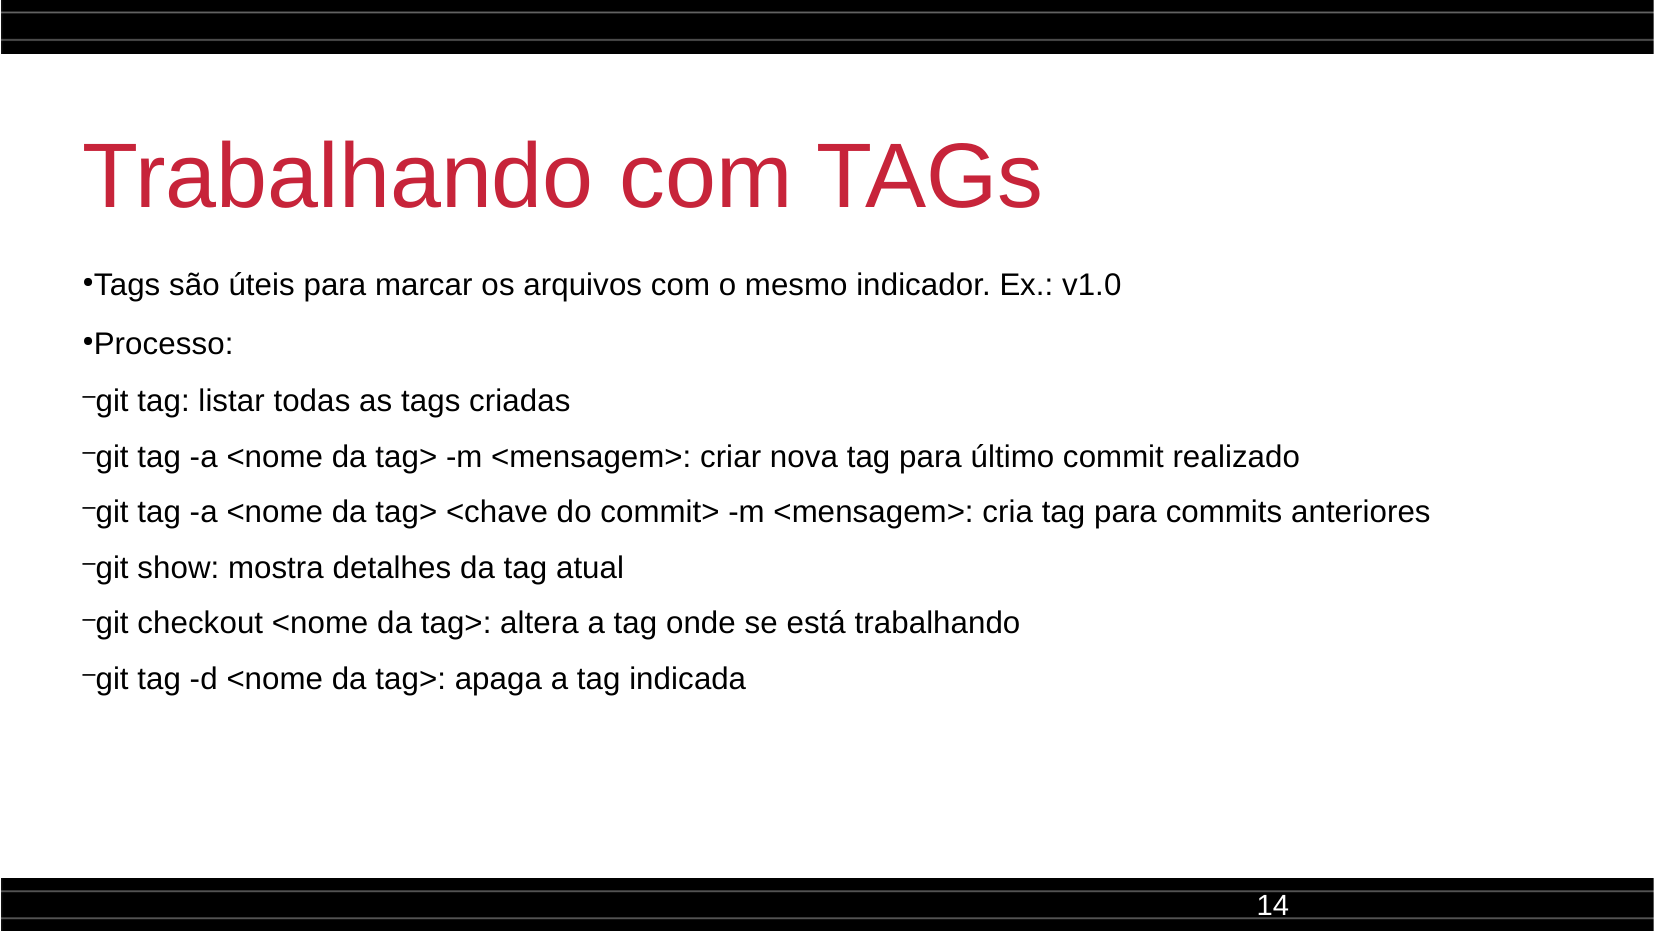

# Trabalhando com TAGs
Tags são úteis para marcar os arquivos com o mesmo indicador. Ex.: v1.0
Processo:
git tag: listar todas as tags criadas
git tag -a <nome da tag> -m <mensagem>: criar nova tag para último commit realizado
git tag -a <nome da tag> <chave do commit> -m <mensagem>: cria tag para commits anteriores
git show: mostra detalhes da tag atual
git checkout <nome da tag>: altera a tag onde se está trabalhando
git tag -d <nome da tag>: apaga a tag indicada